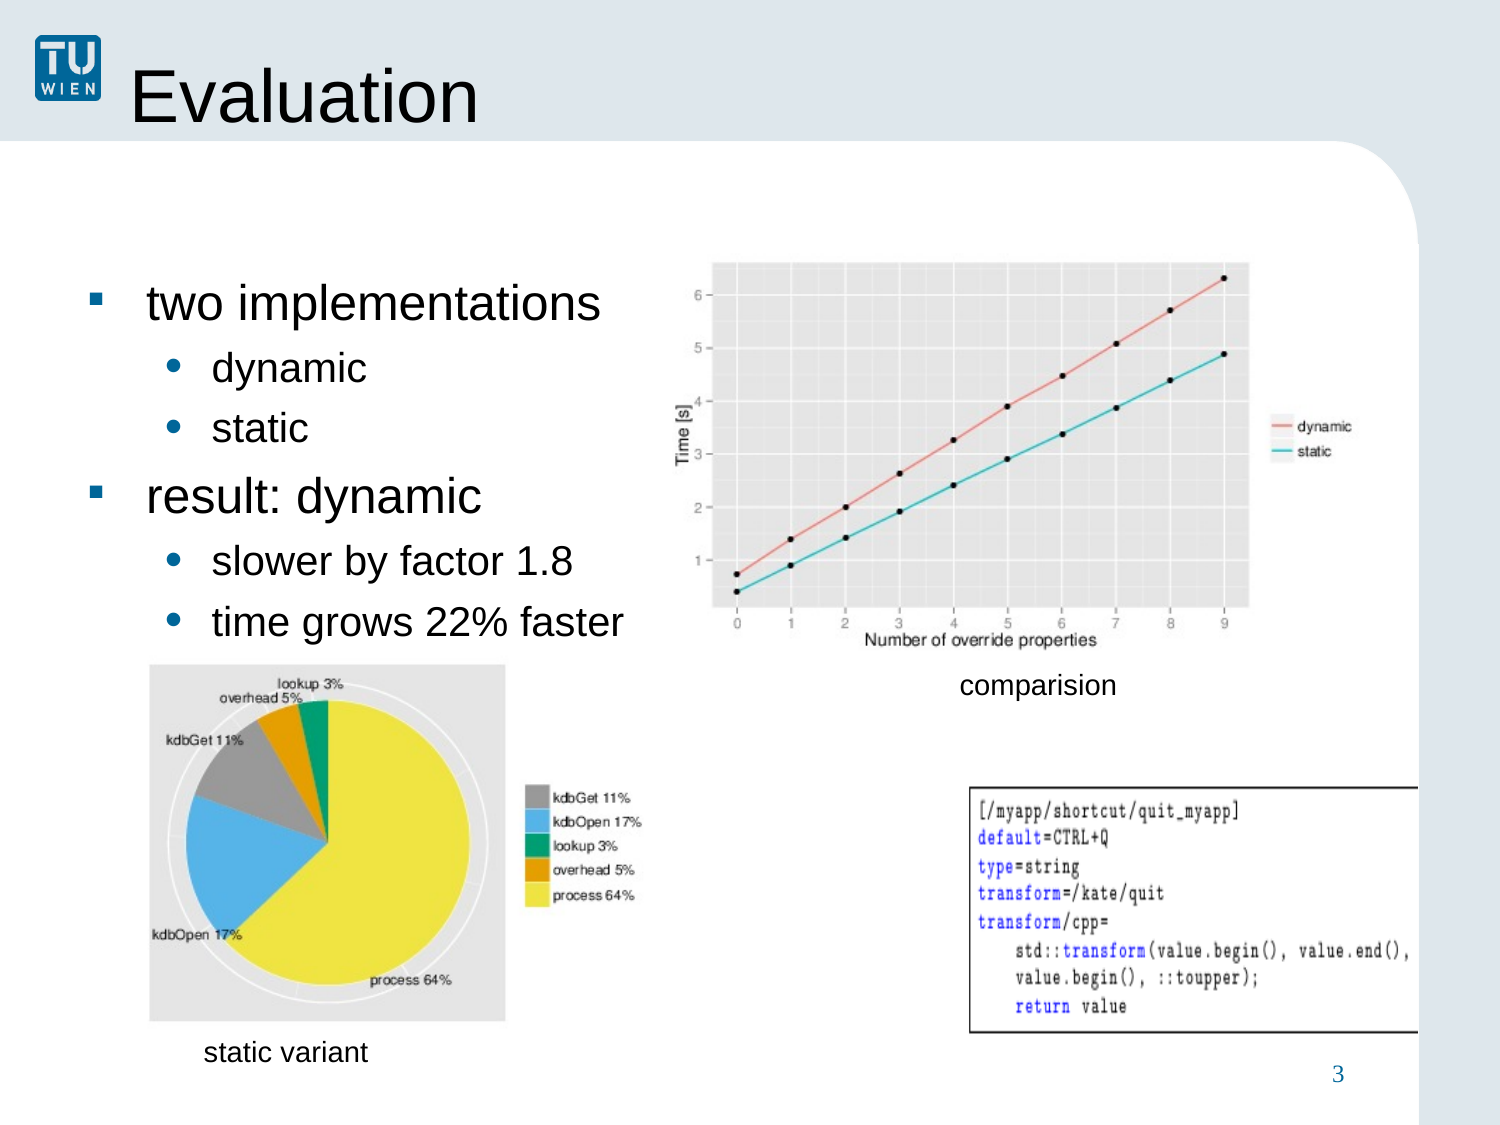

# Evaluation
two implementations
dynamic
static
result: dynamic
slower by factor 1.8
time grows 22% faster
comparision
static variant
3